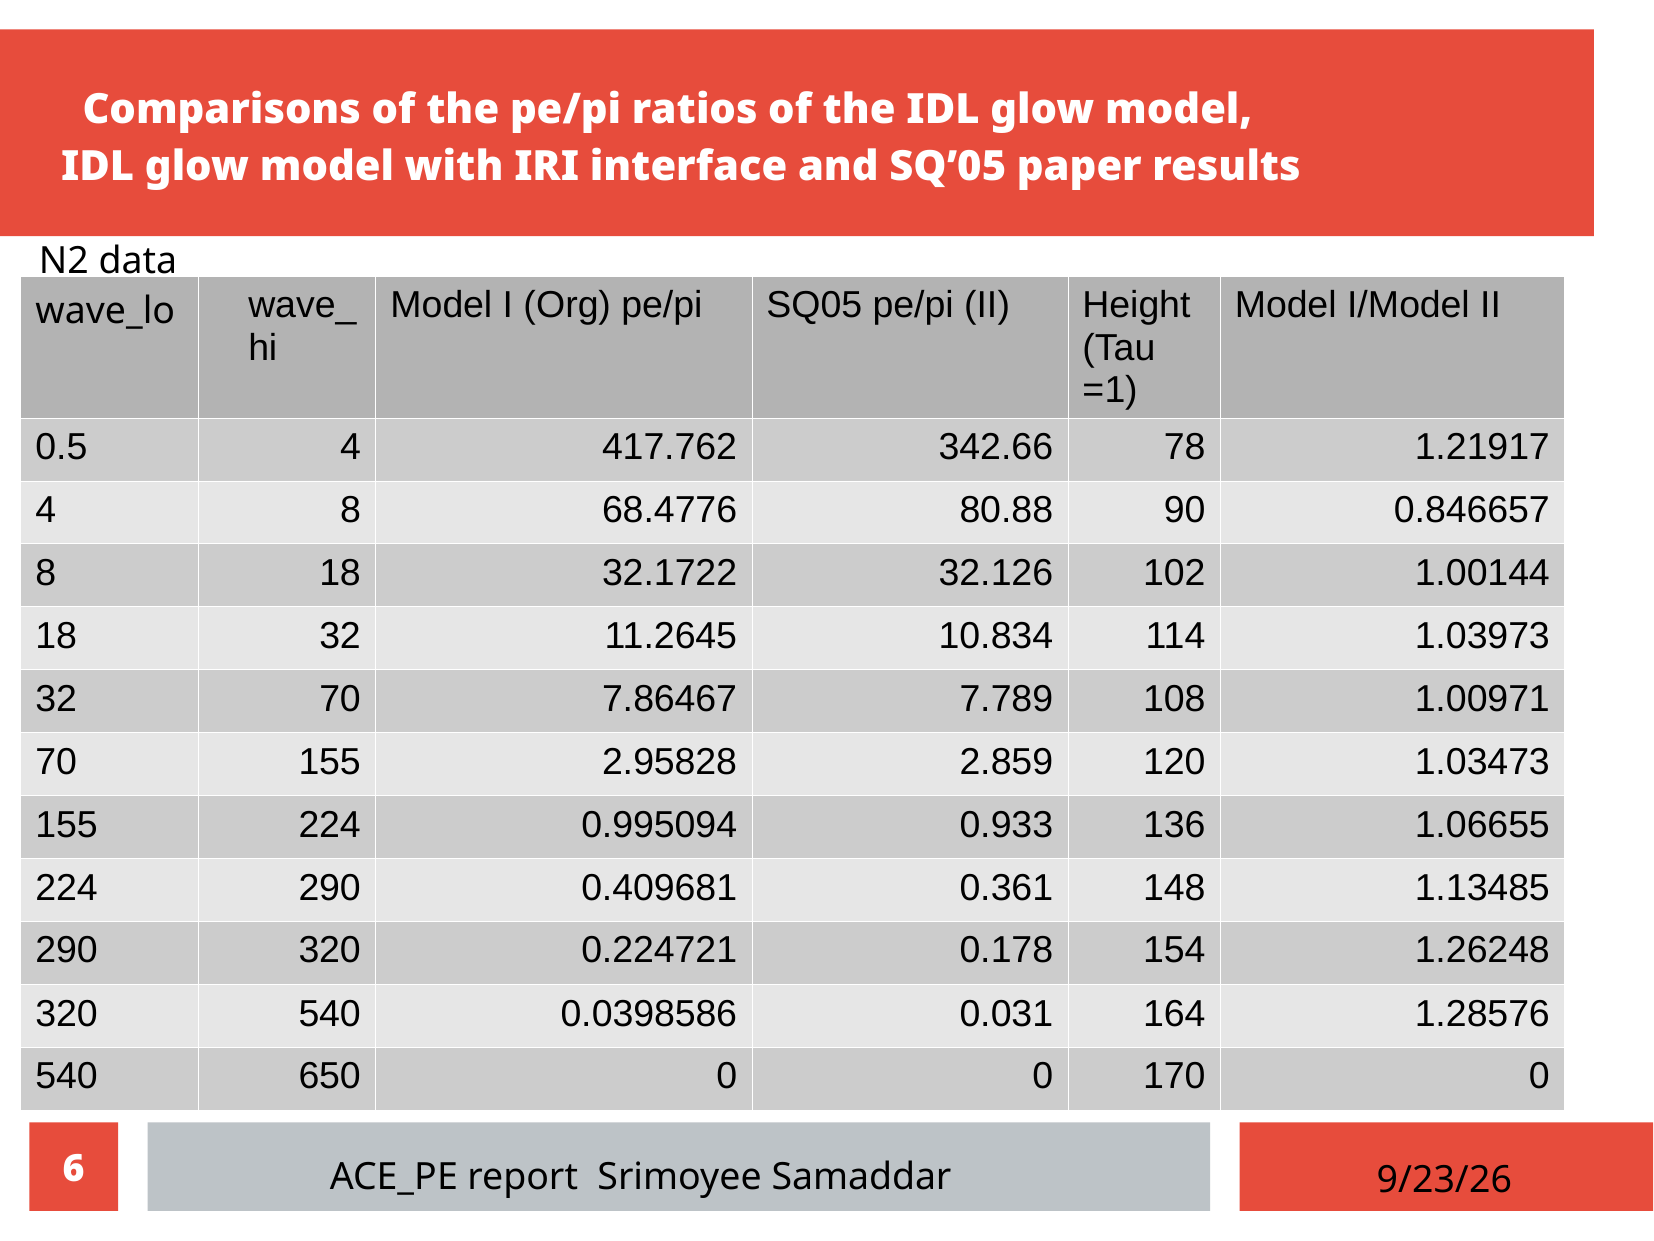

# Comparisons of the pe/pi ratios of the IDL glow model, IDL glow model with IRI interface and SQ’05 paper results
N2 data
| wave\_lo | wave\_hi | Model I (Org) pe/pi | SQ05 pe/pi (II) | Height (Tau =1) | Model I/Model II |
| --- | --- | --- | --- | --- | --- |
| 0.5 | 4 | 417.762 | 342.66 | 78 | 1.21917 |
| 4 | 8 | 68.4776 | 80.88 | 90 | 0.846657 |
| 8 | 18 | 32.1722 | 32.126 | 102 | 1.00144 |
| 18 | 32 | 11.2645 | 10.834 | 114 | 1.03973 |
| 32 | 70 | 7.86467 | 7.789 | 108 | 1.00971 |
| 70 | 155 | 2.95828 | 2.859 | 120 | 1.03473 |
| 155 | 224 | 0.995094 | 0.933 | 136 | 1.06655 |
| 224 | 290 | 0.409681 | 0.361 | 148 | 1.13485 |
| 290 | 320 | 0.224721 | 0.178 | 154 | 1.26248 |
| 320 | 540 | 0.0398586 | 0.031 | 164 | 1.28576 |
| 540 | 650 | 0 | 0 | 170 | 0 |
6
		ACE_PE report Srimoyee Samaddar